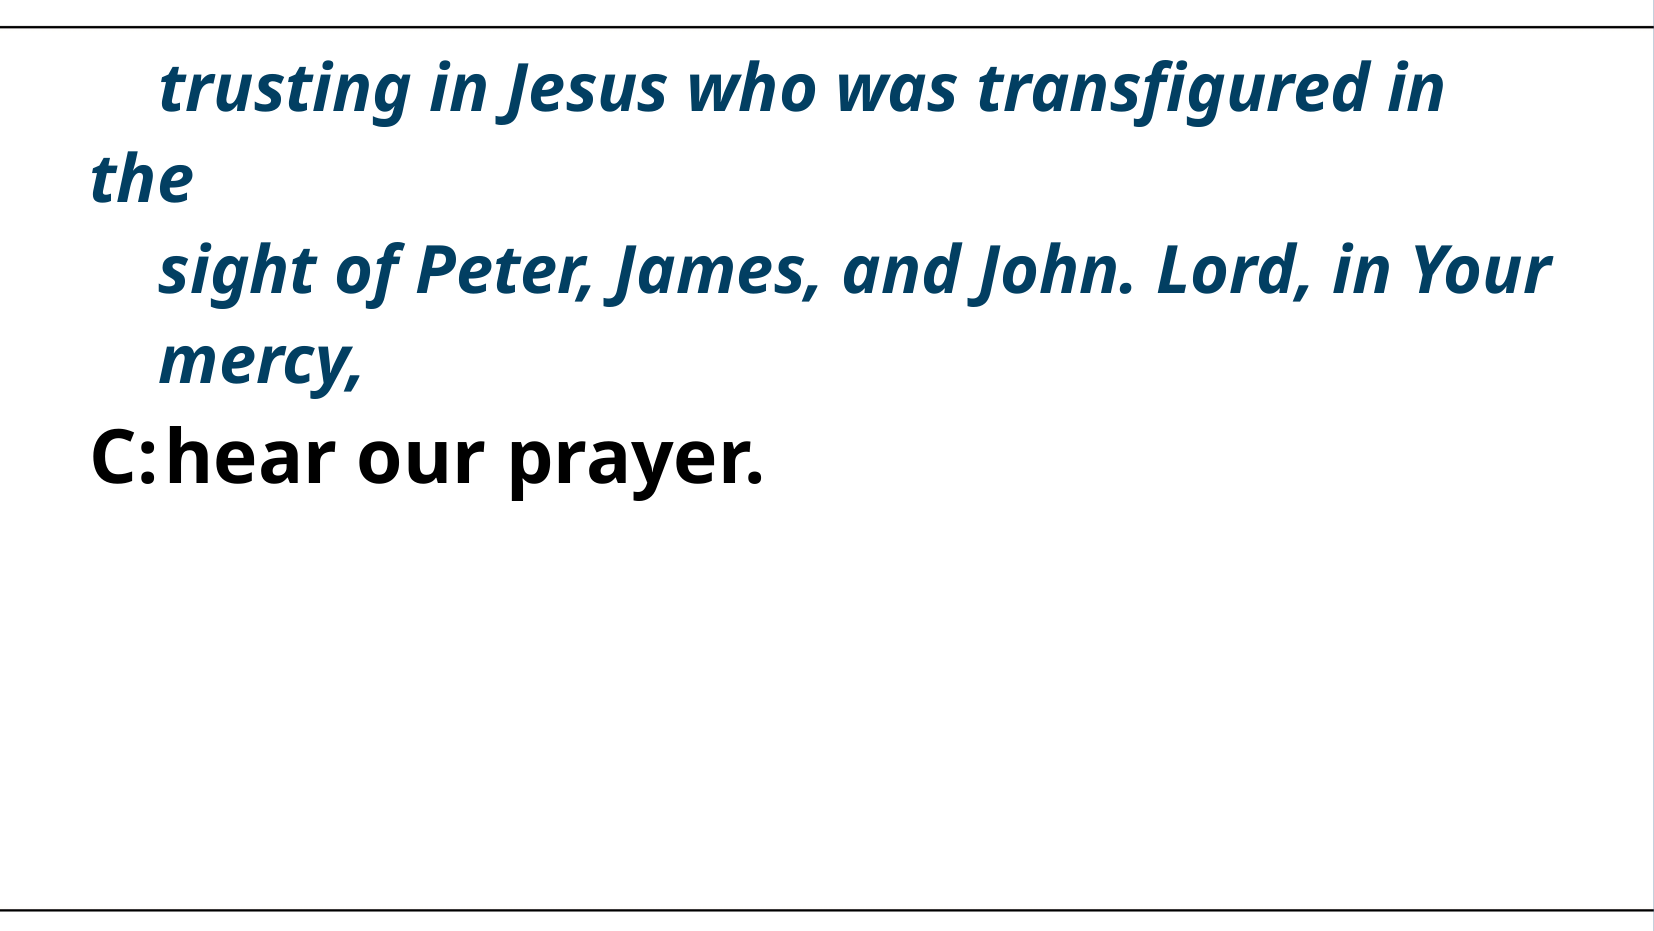

trusting in Jesus who was transfigured in the
 sight of Peter, James, and John. Lord, in Your
 mercy,
C:	hear our prayer.